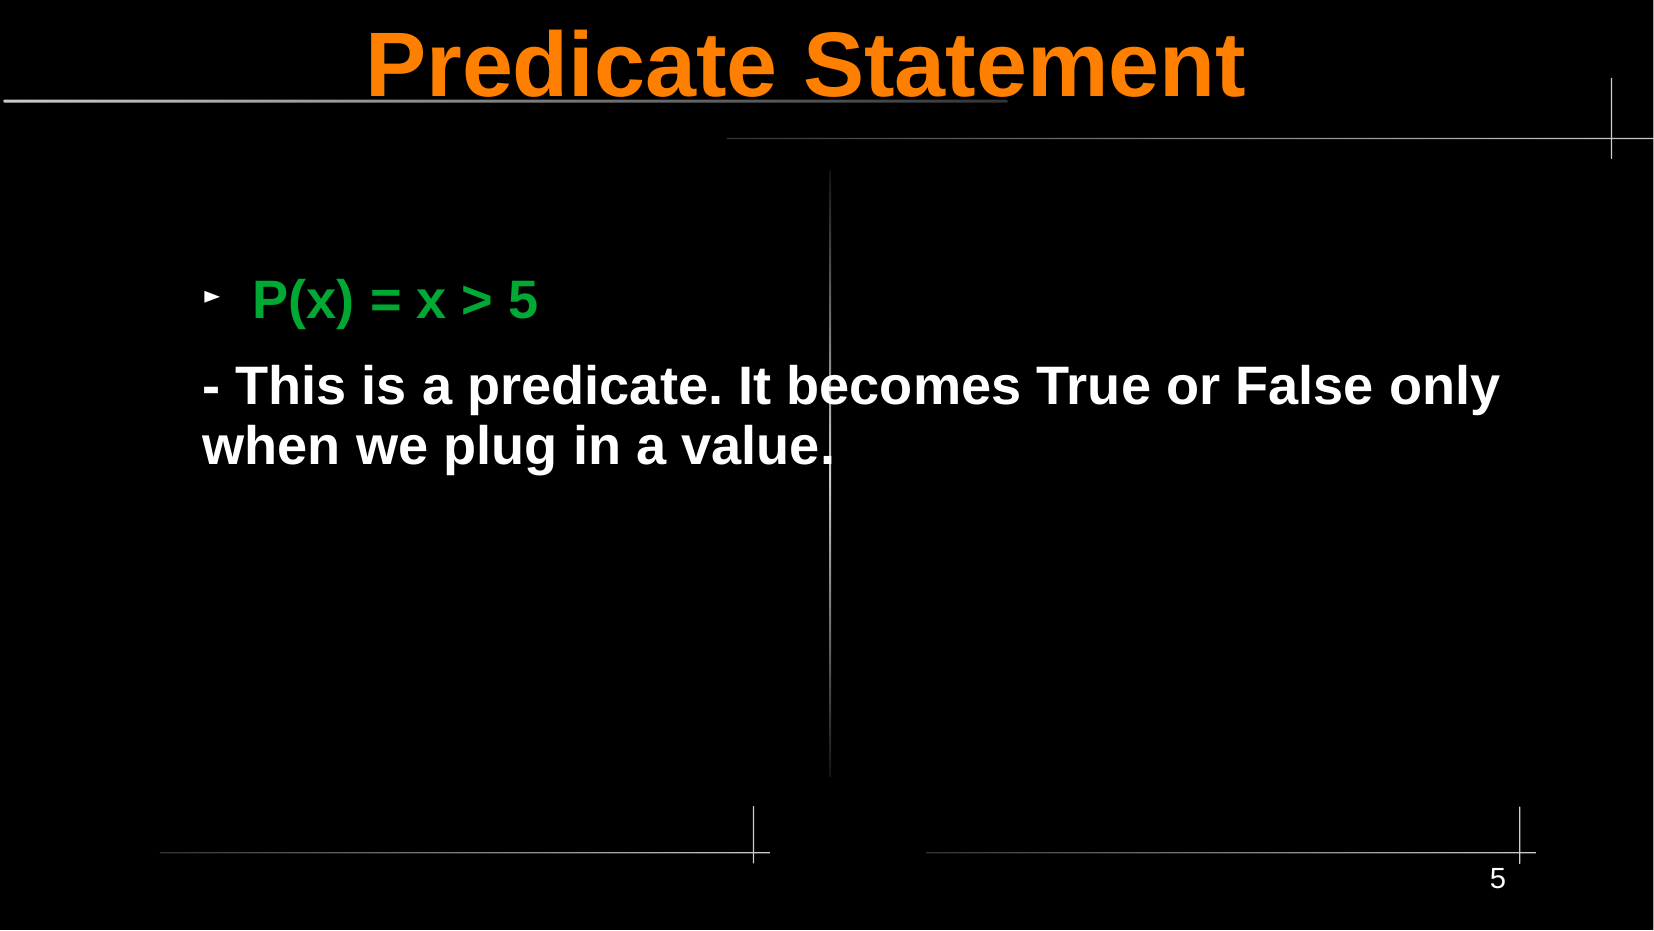

# Predicate Statement
 P(x) = x > 5
- This is a predicate. It becomes True or False only when we plug in a value.
5